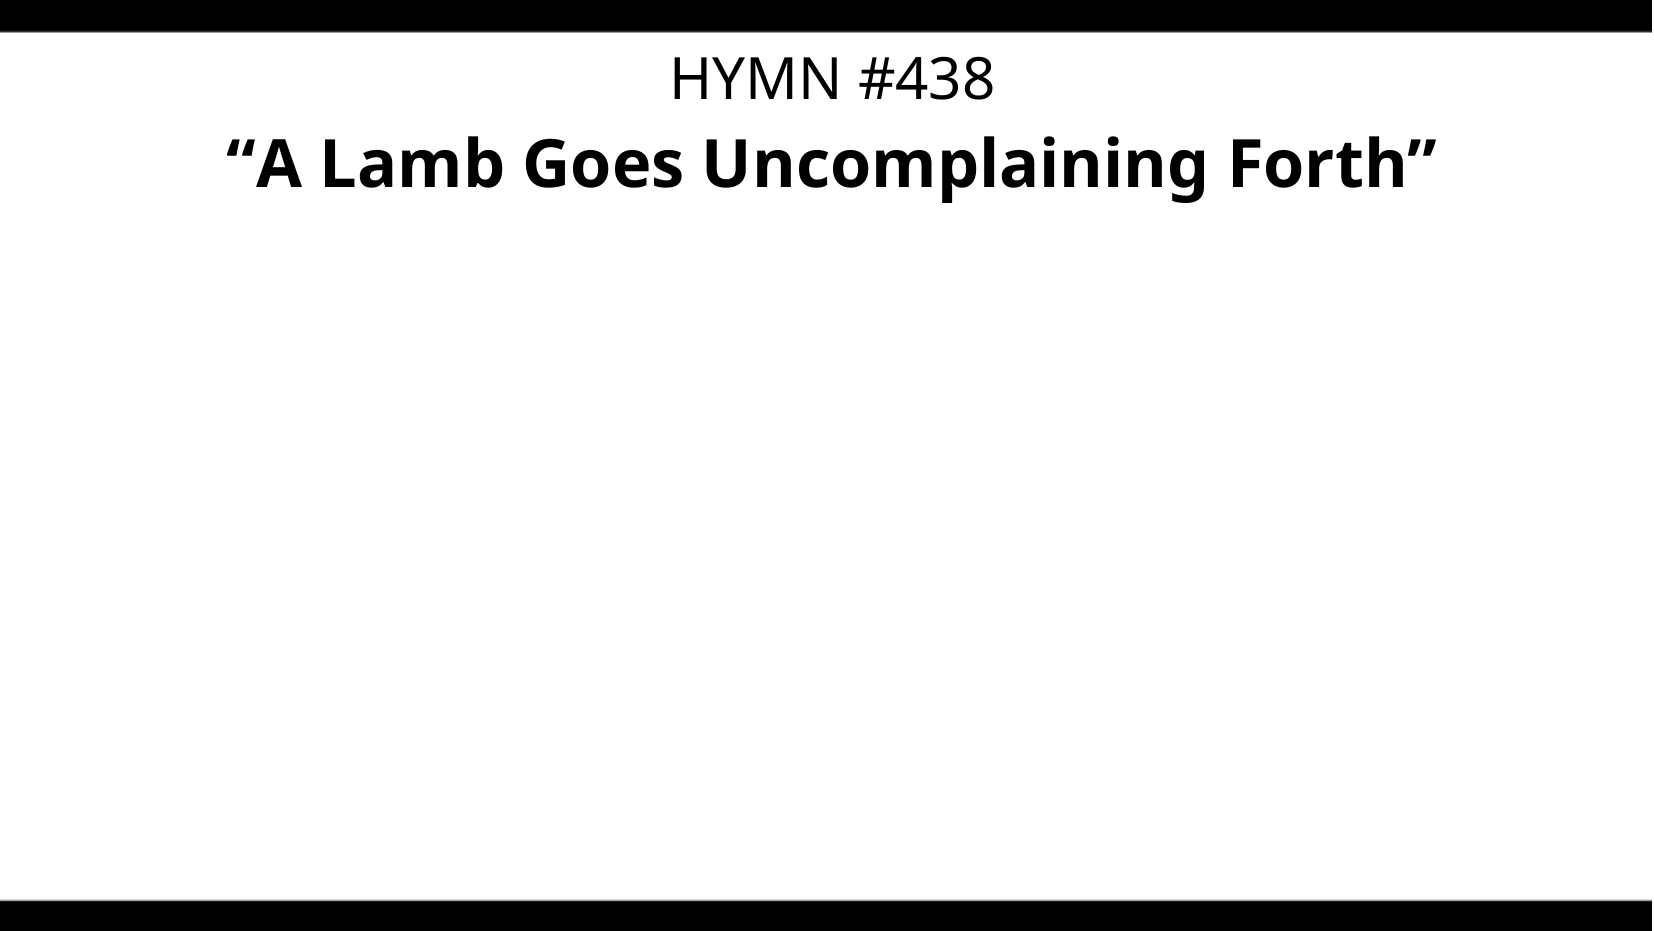

Hymn #438
“A Lamb Goes Uncomplaining Forth”